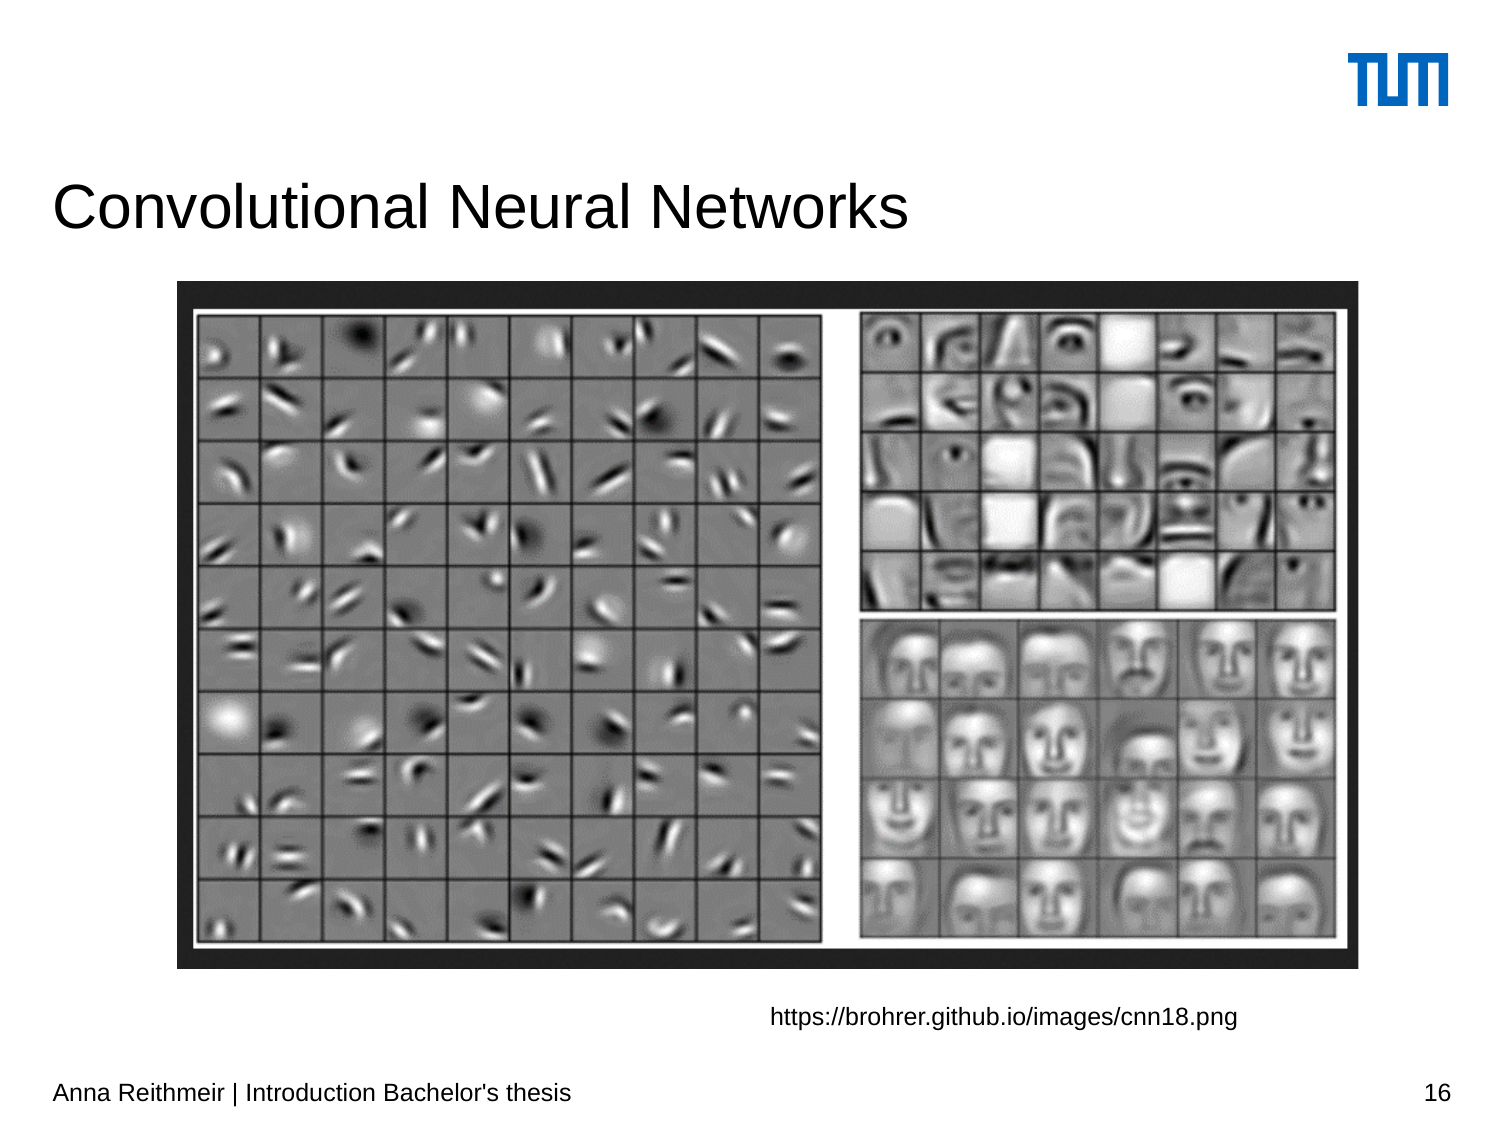

# Convolutional Neural Networks
https://brohrer.github.io/images/cnn18.png
Anna Reithmeir | Introduction Bachelor's thesis
16